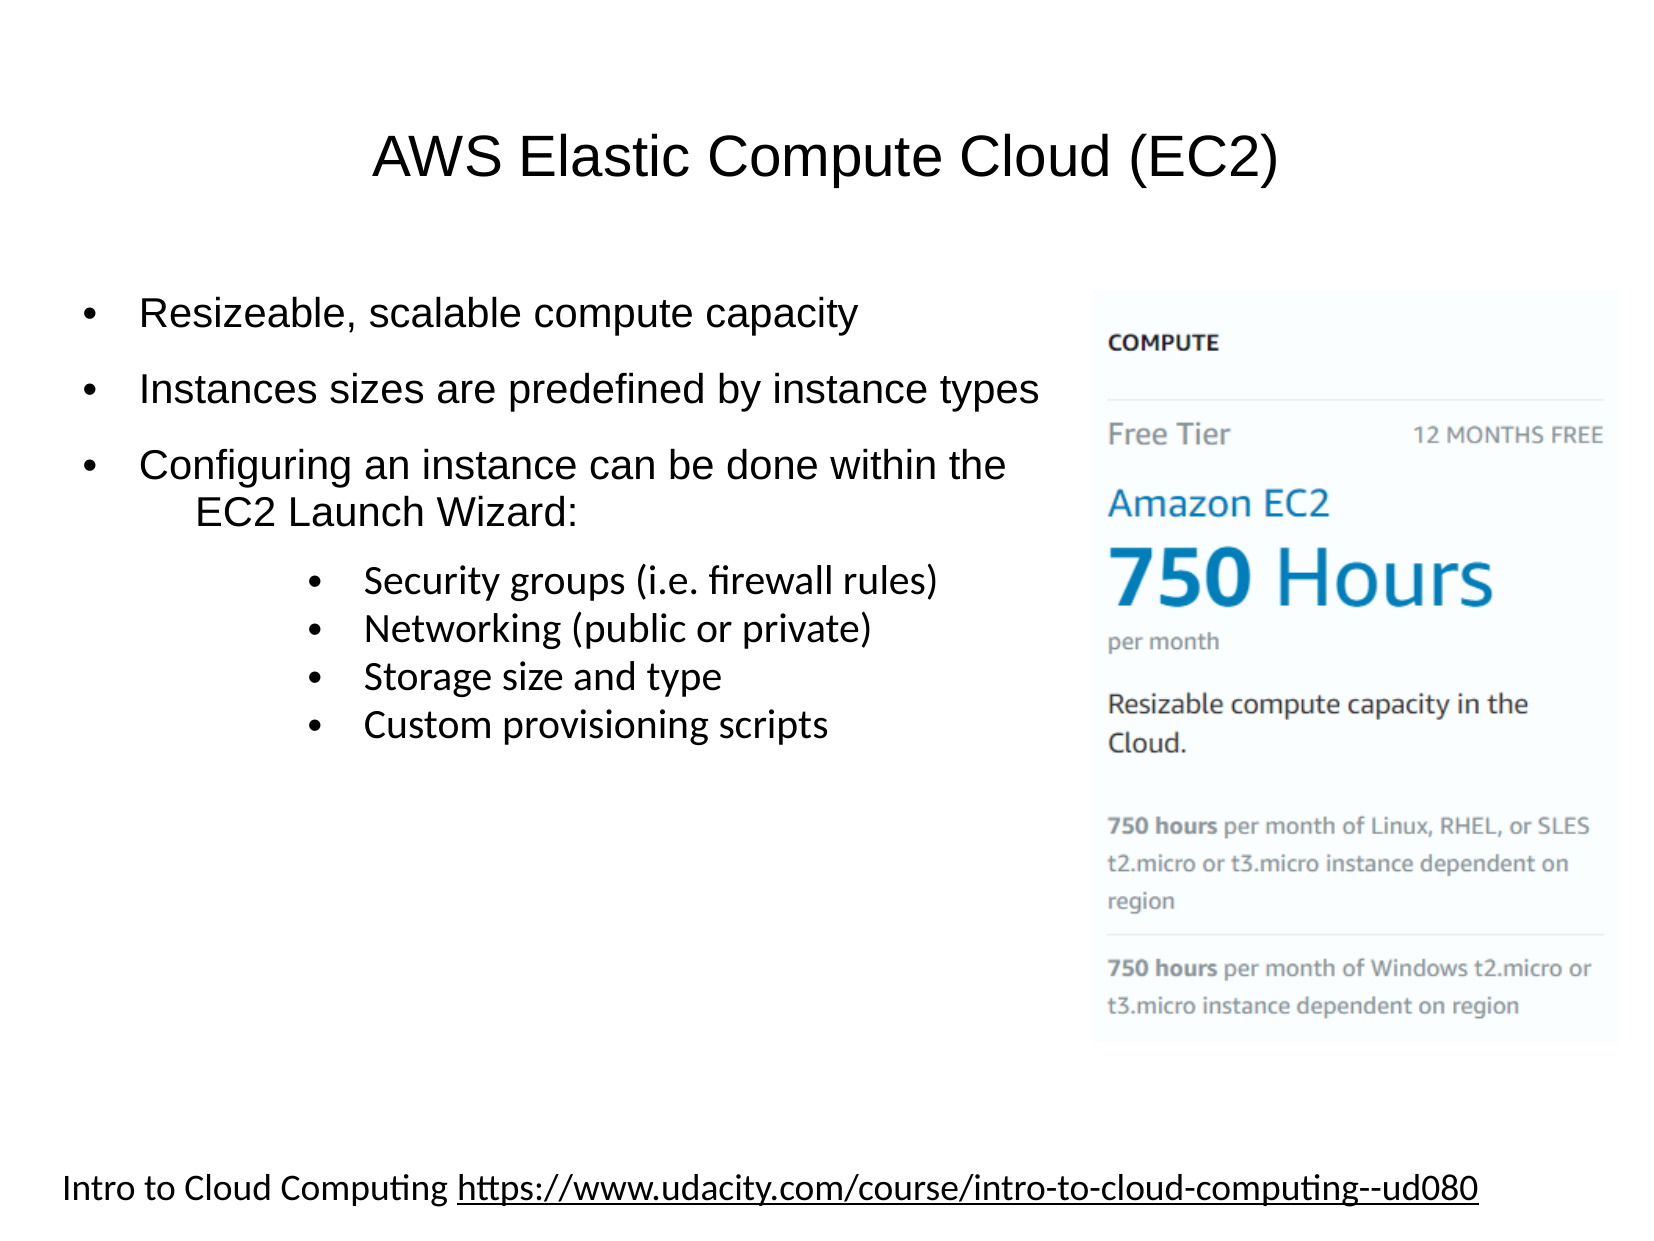

# AWS Elastic Compute Cloud (EC2)
Resizeable, scalable compute capacity
Instances sizes are predefined by instance types
Configuring an instance can be done within the EC2 Launch Wizard:
Security groups (i.e. firewall rules)
Networking (public or private)
Storage size and type
Custom provisioning scripts
Intro to Cloud Computing https://www.udacity.com/course/intro-to-cloud-computing--ud080